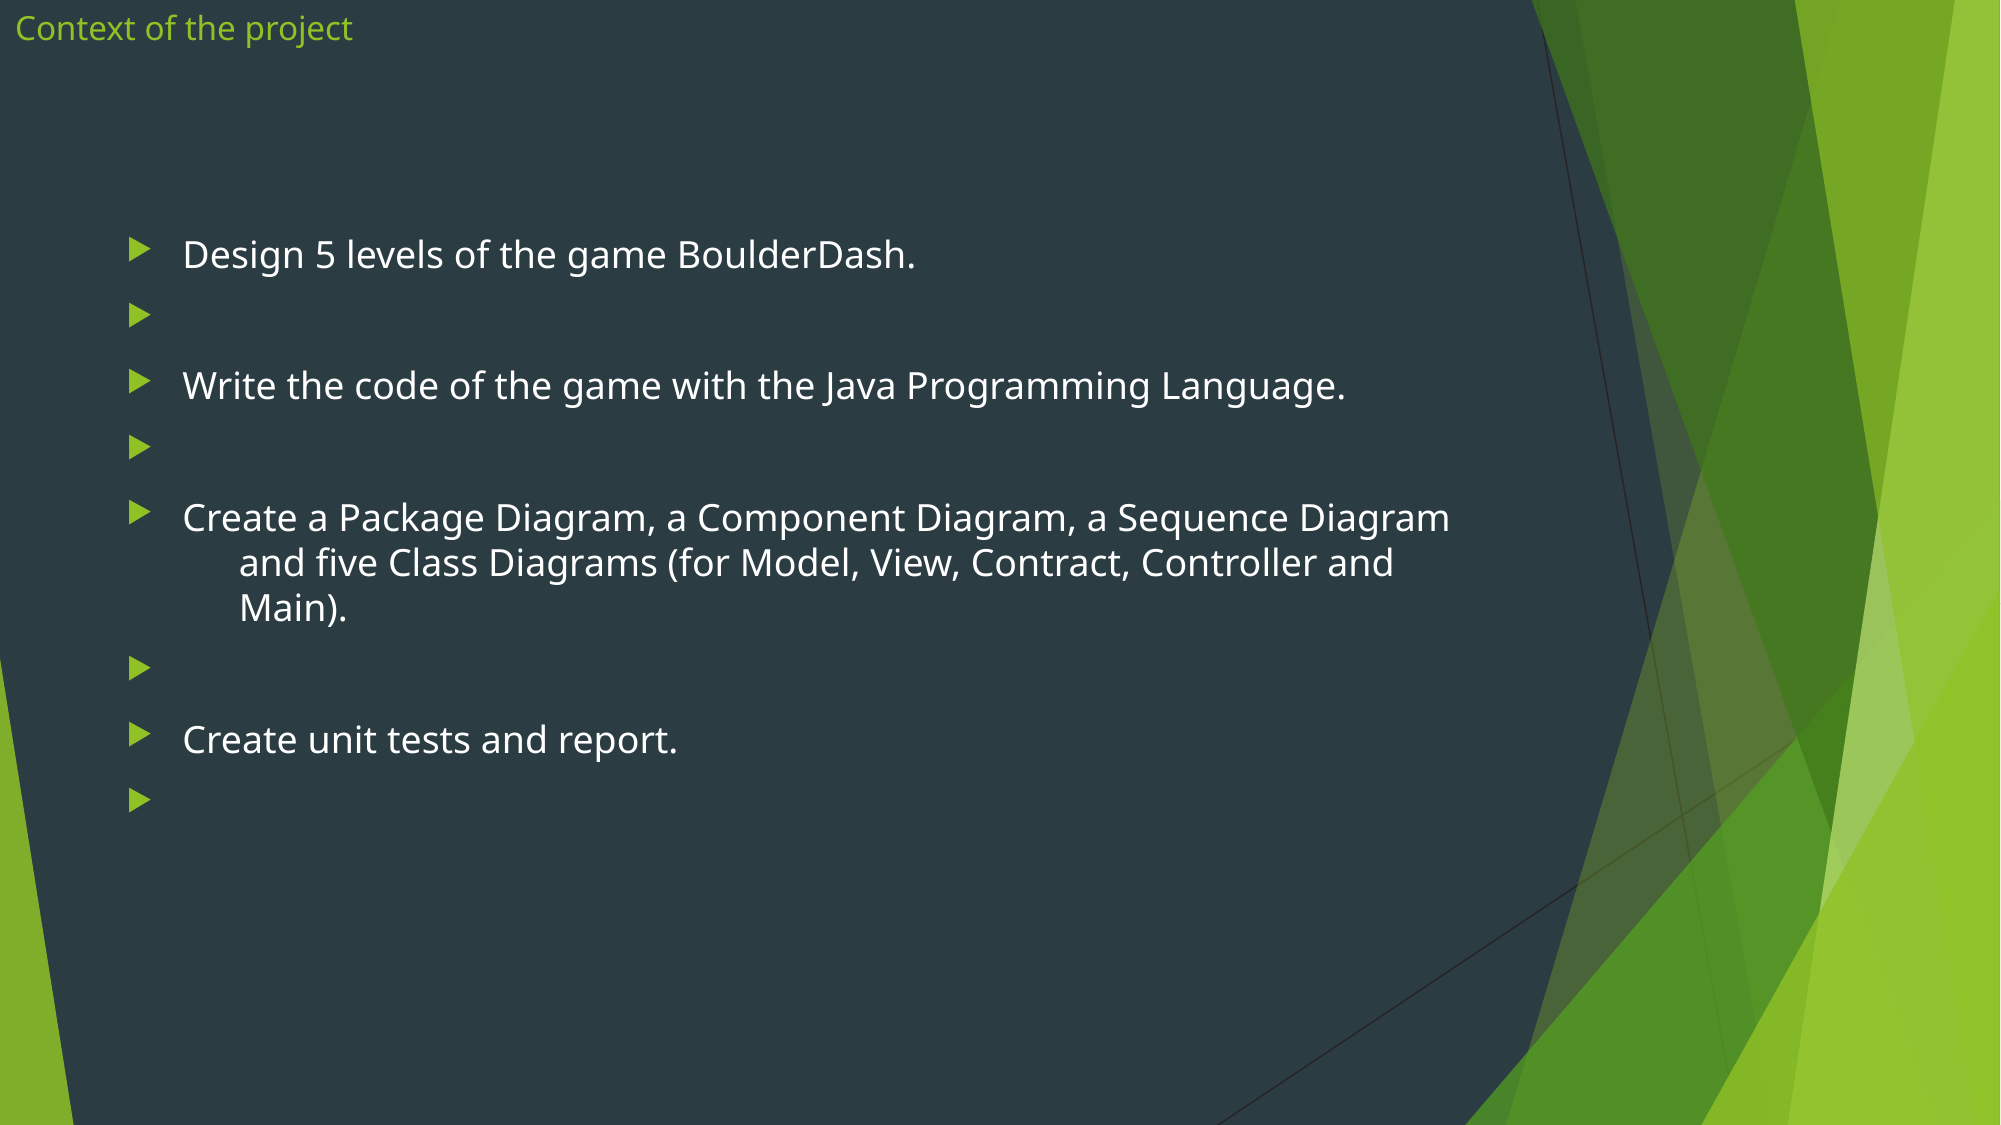

# Context of the project
Design 5 levels of the game BoulderDash.
Write the code of the game with the Java Programming Language.
Create a Package Diagram, a Component Diagram, a Sequence Diagram and five Class Diagrams (for Model, View, Contract, Controller and Main).
Create unit tests and report.